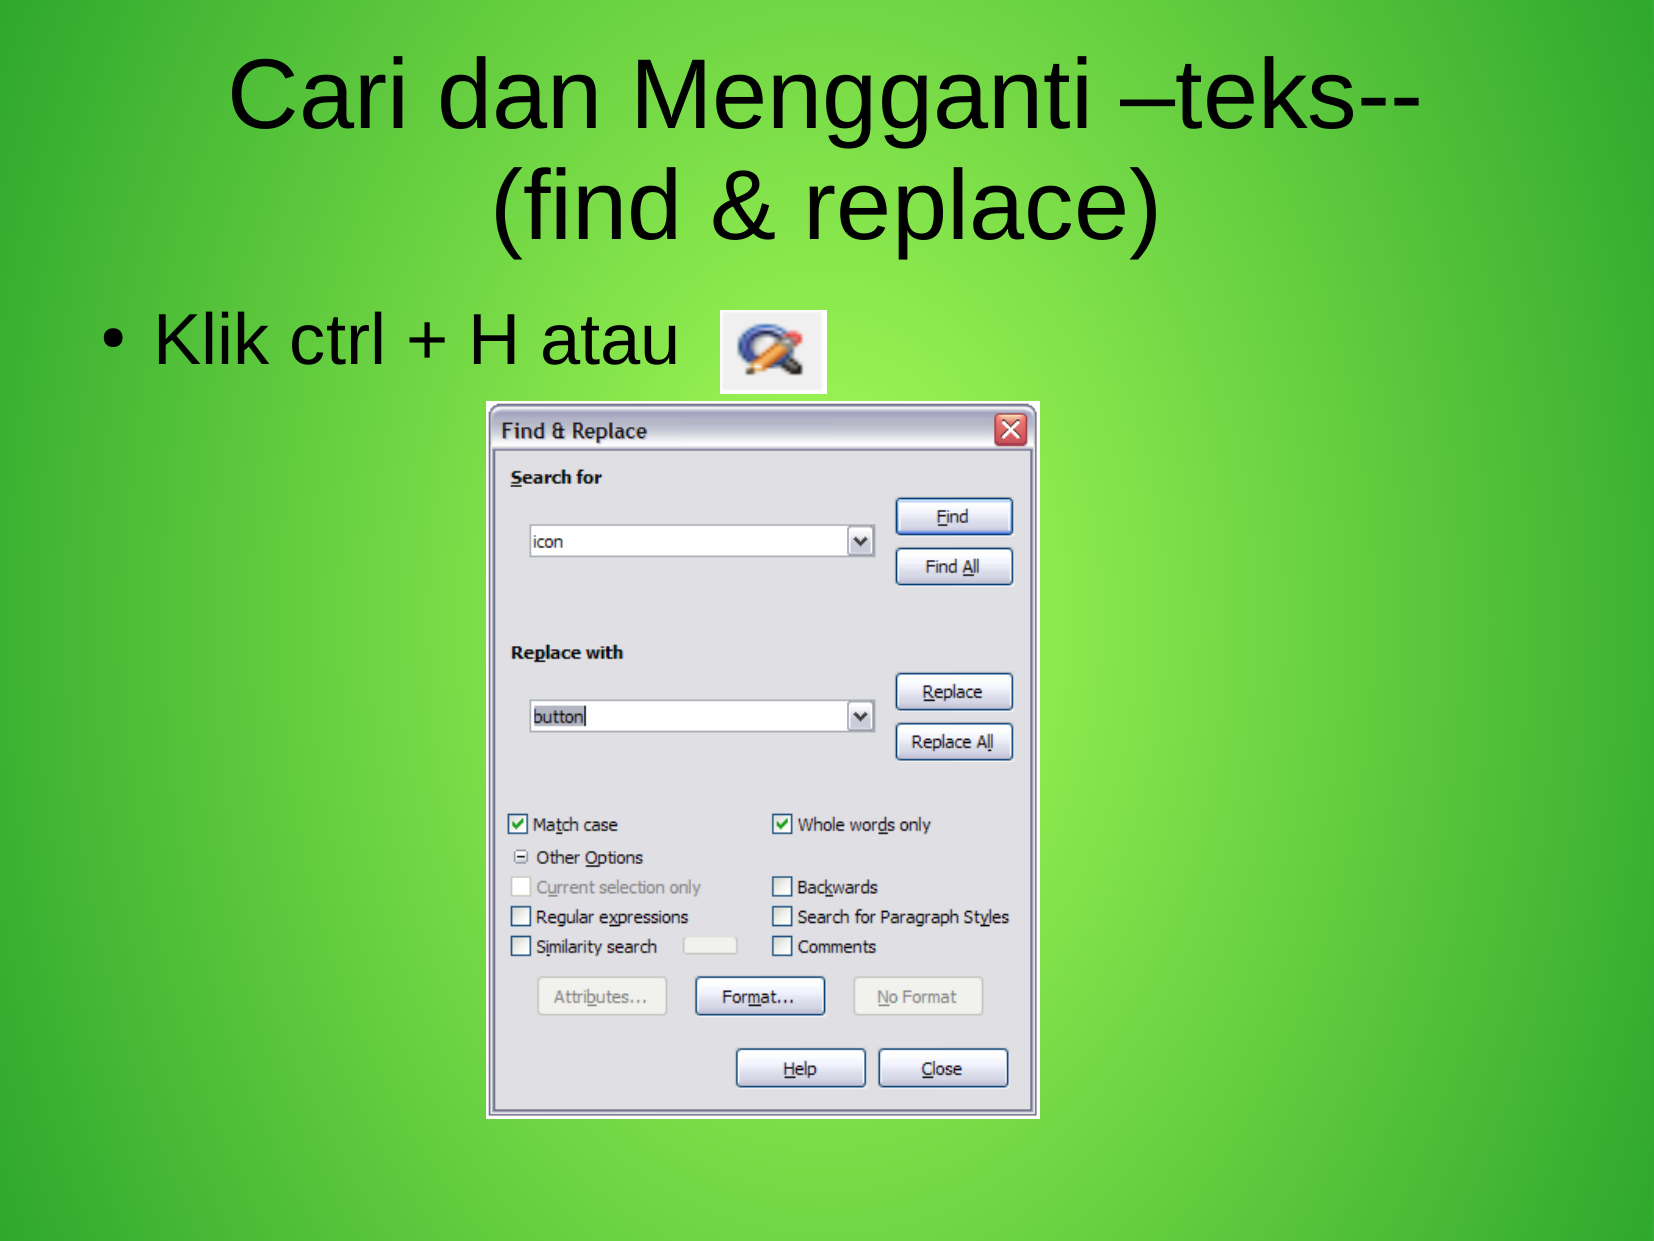

# Cari dan Mengganti –teks-- (find & replace)
Klik ctrl + H atau